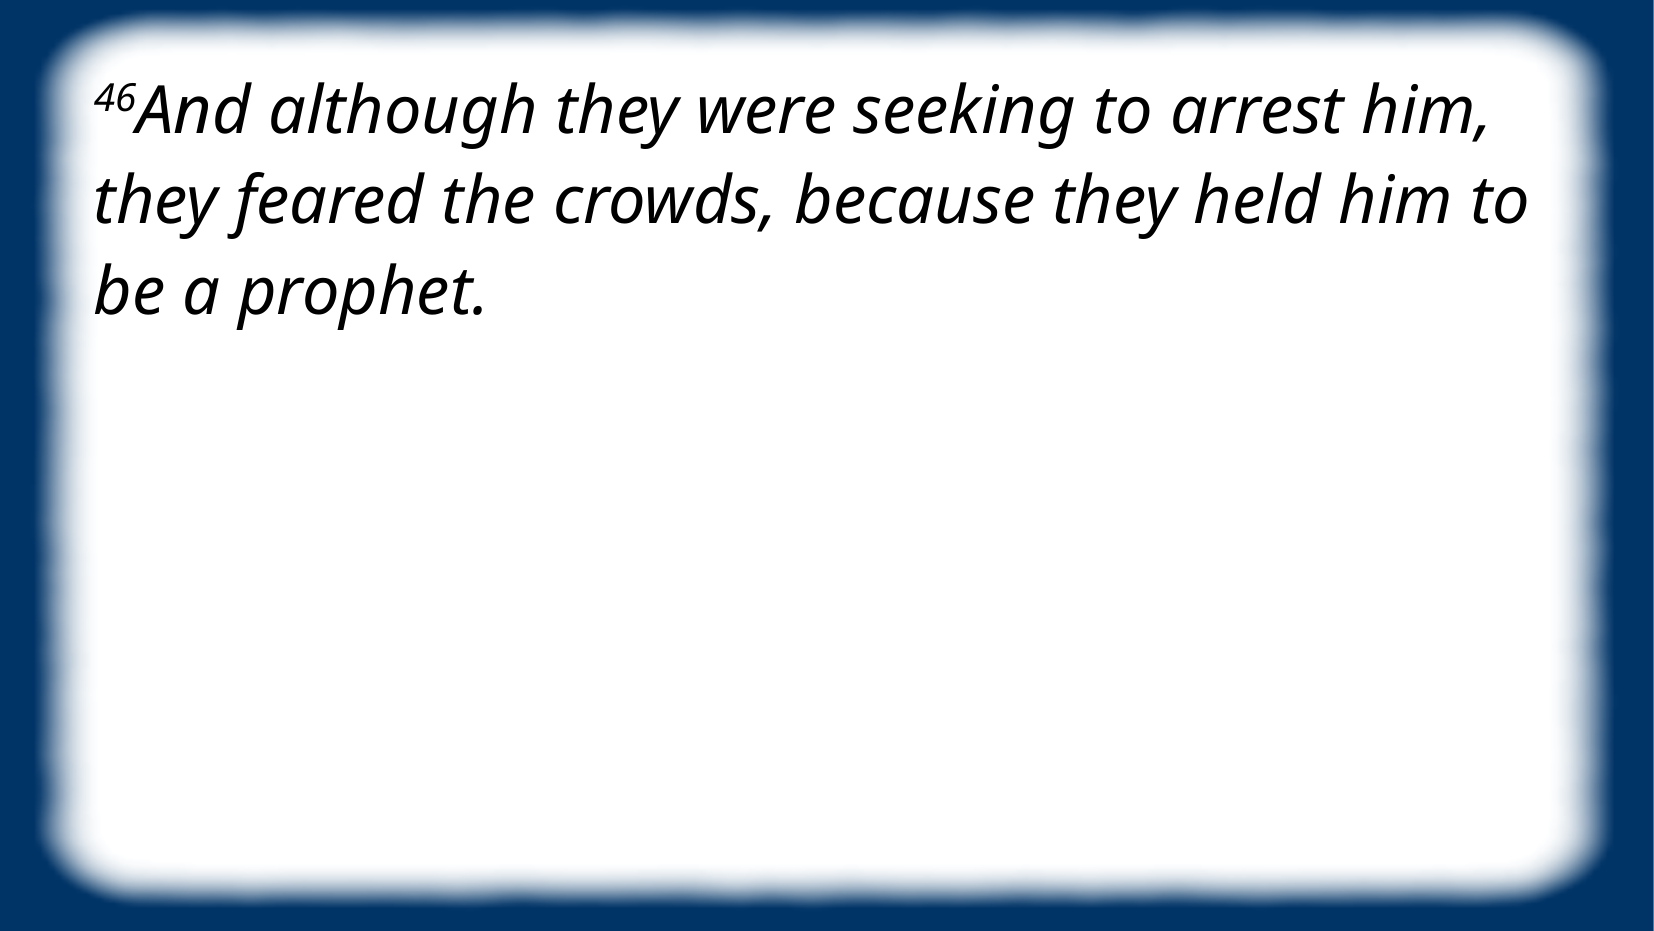

46And although they were seeking to arrest him, they feared the crowds, because they held him to be a prophet.